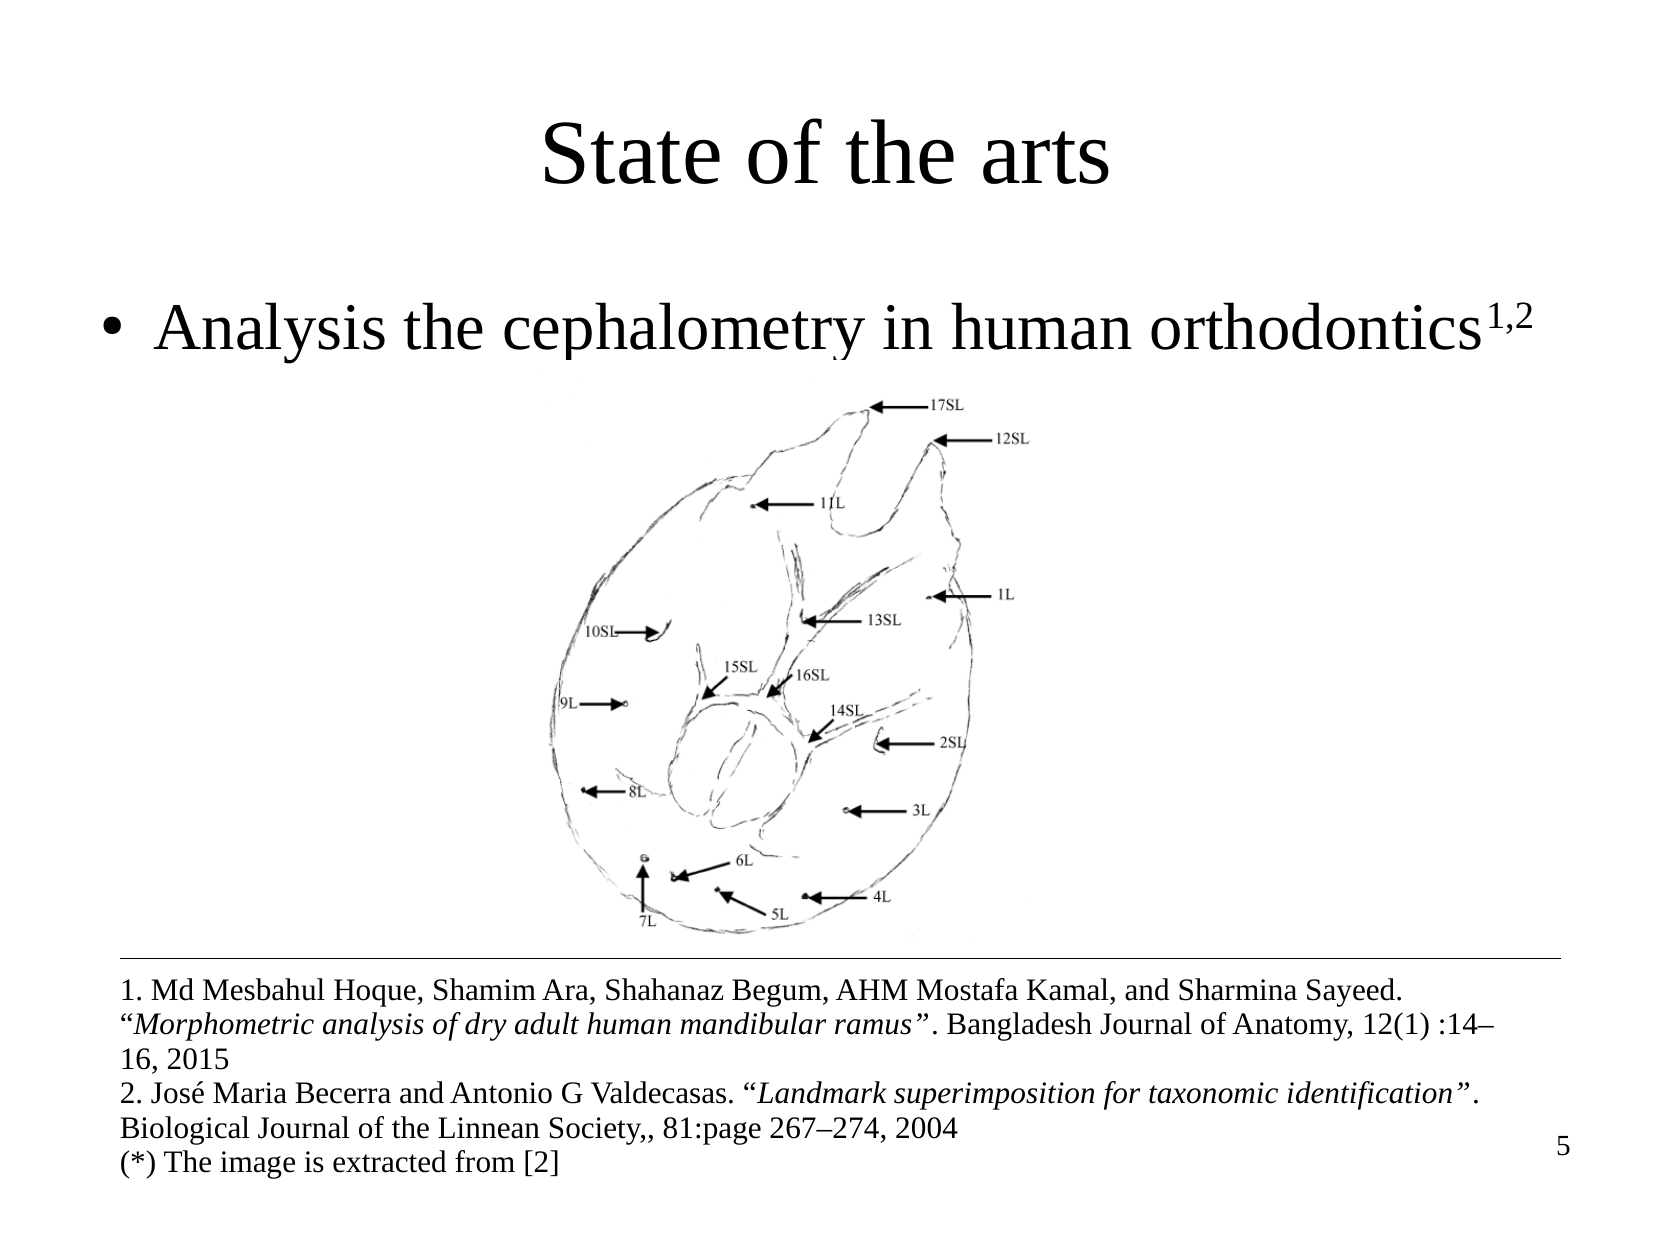

# State of the arts
Analysis the cephalometry in human orthodontics1,2
1. Md Mesbahul Hoque, Shamim Ara, Shahanaz Begum, AHM Mostafa Kamal, and Sharmina Sayeed. “Morphometric analysis of dry adult human mandibular ramus”. Bangladesh Journal of Anatomy, 12(1) :14–16, 2015
2. José Maria Becerra and Antonio G Valdecasas. “Landmark superimposition for taxonomic identification”. Biological Journal of the Linnean Society,, 81:page 267–274, 2004
(*) The image is extracted from [2]
5